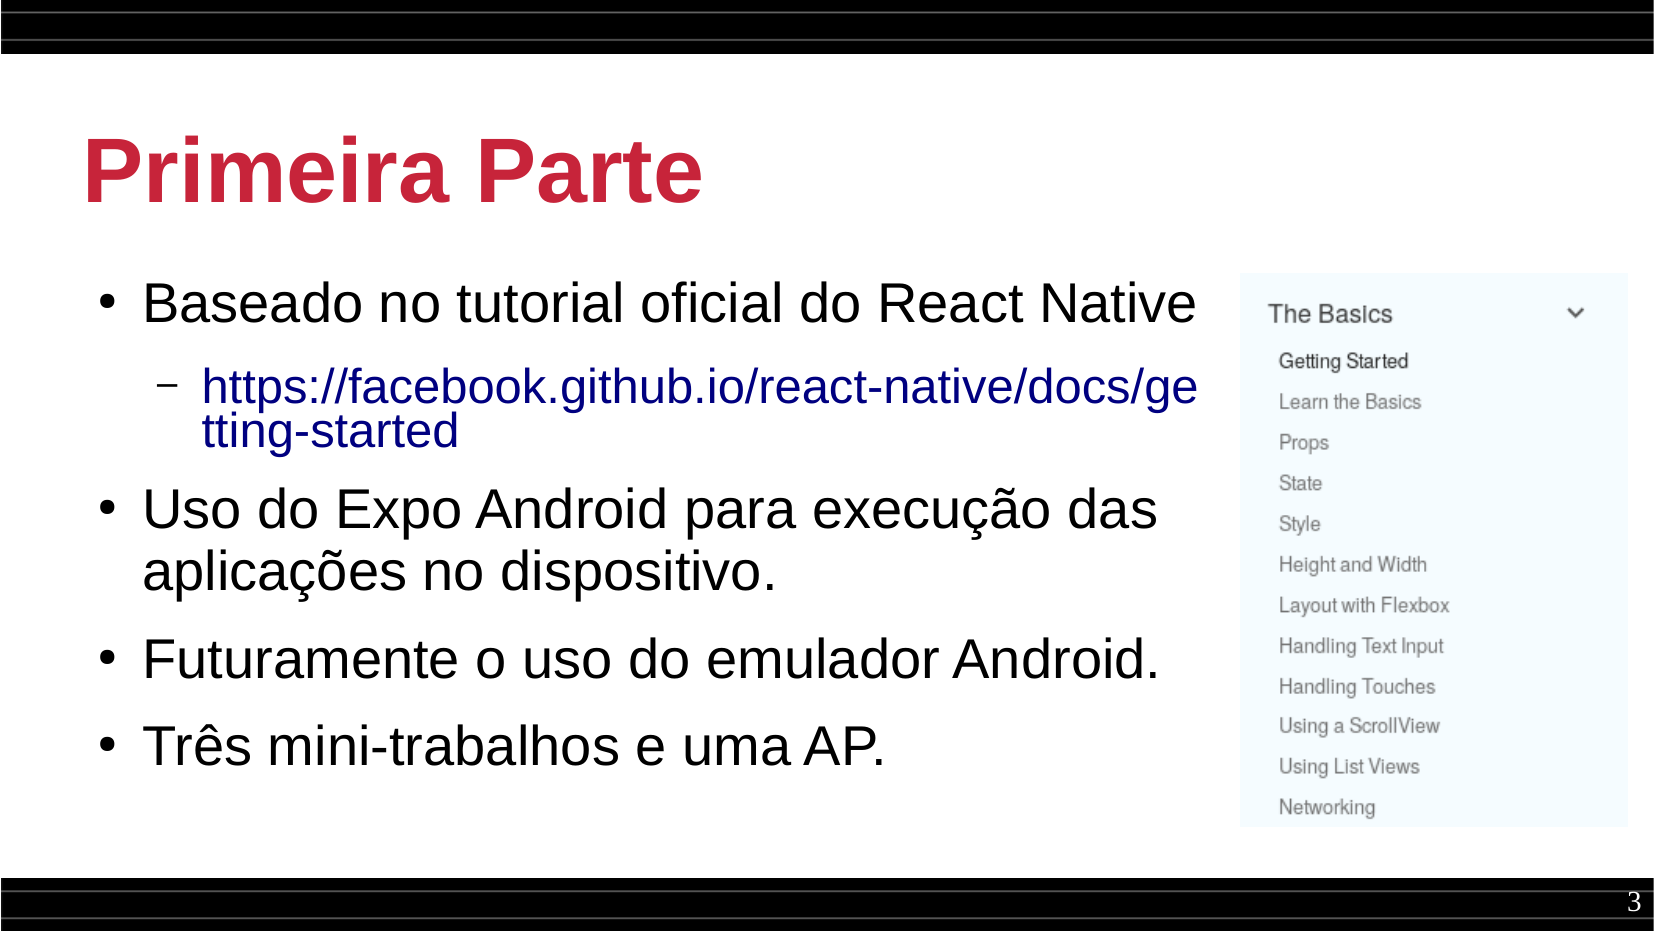

# Primeira Parte
Baseado no tutorial oficial do React Native
https://facebook.github.io/react-native/docs/getting-started
Uso do Expo Android para execução das aplicações no dispositivo.
Futuramente o uso do emulador Android.
Três mini-trabalhos e uma AP.